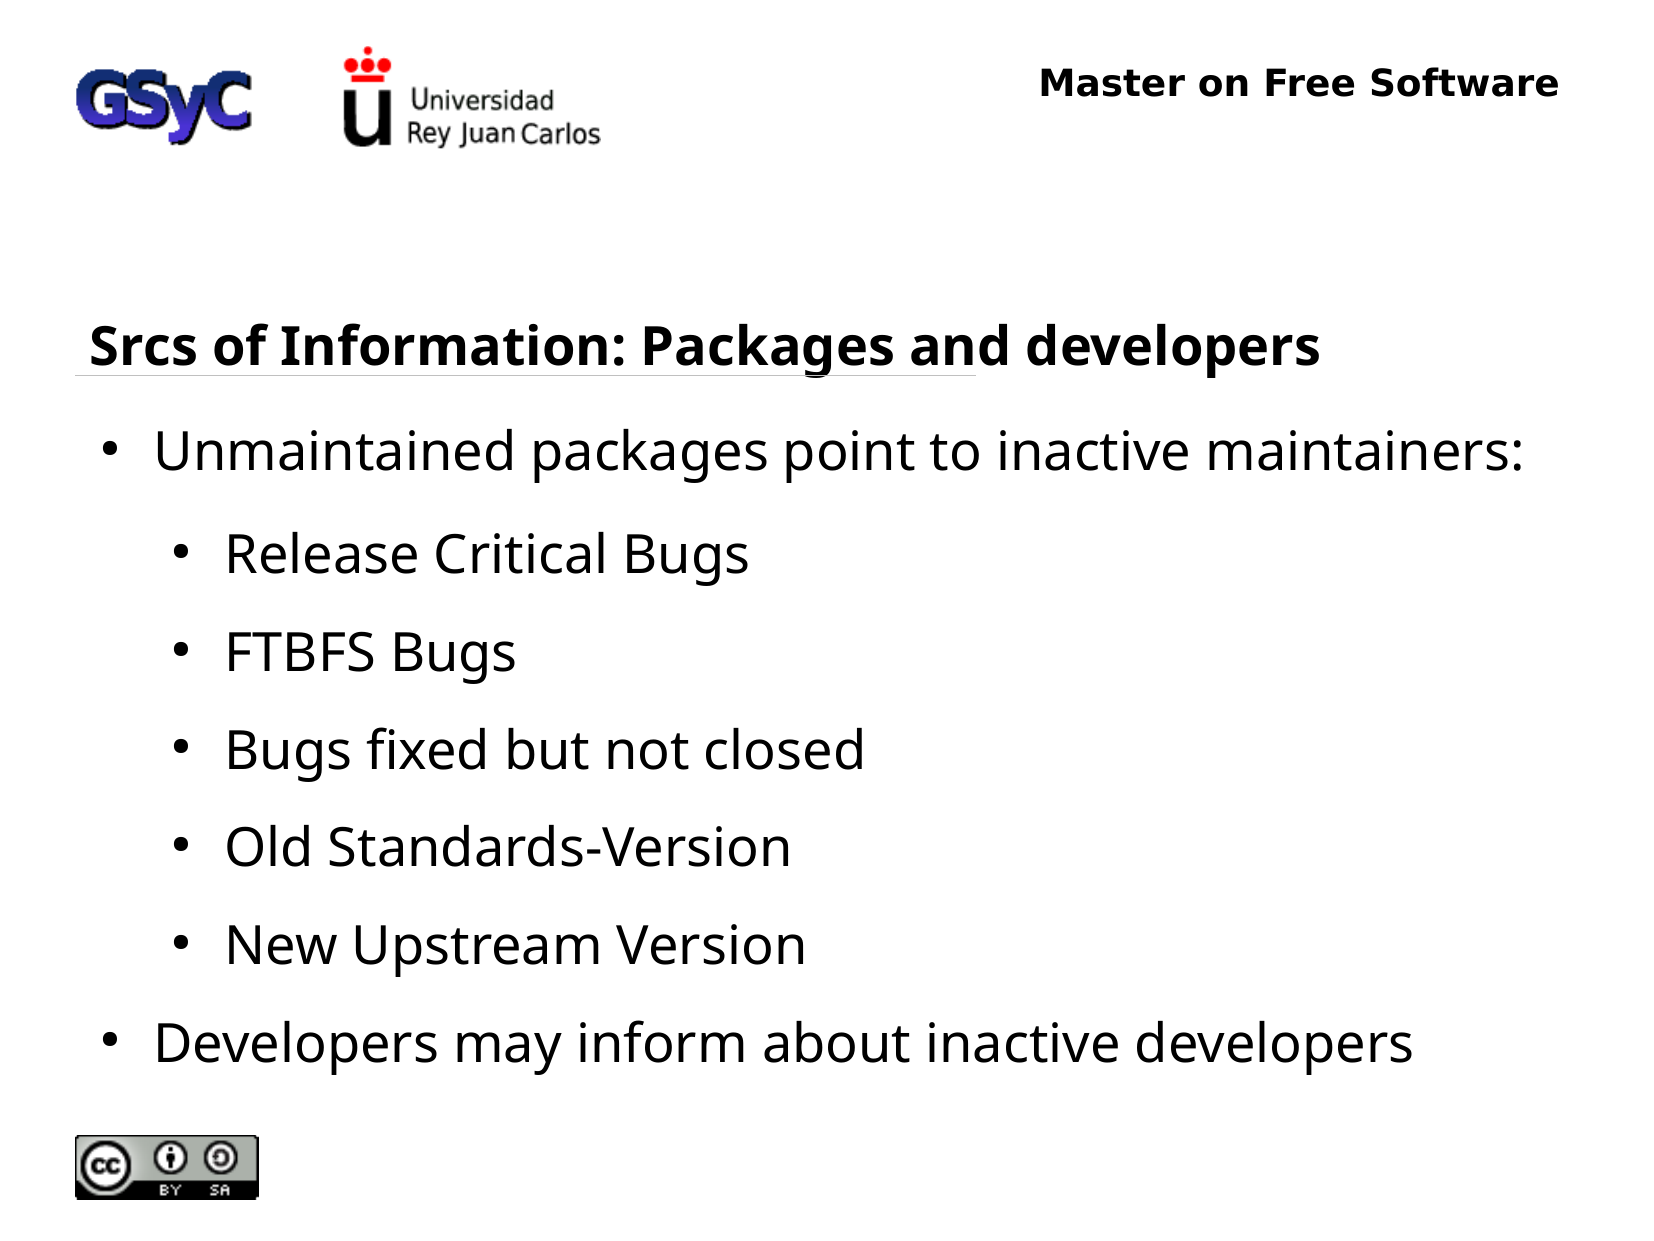

Srcs of Information: Packages and developers
# Unmaintained packages point to inactive maintainers:
Release Critical Bugs
FTBFS Bugs
Bugs fixed but not closed
Old Standards-Version
New Upstream Version
Developers may inform about inactive developers